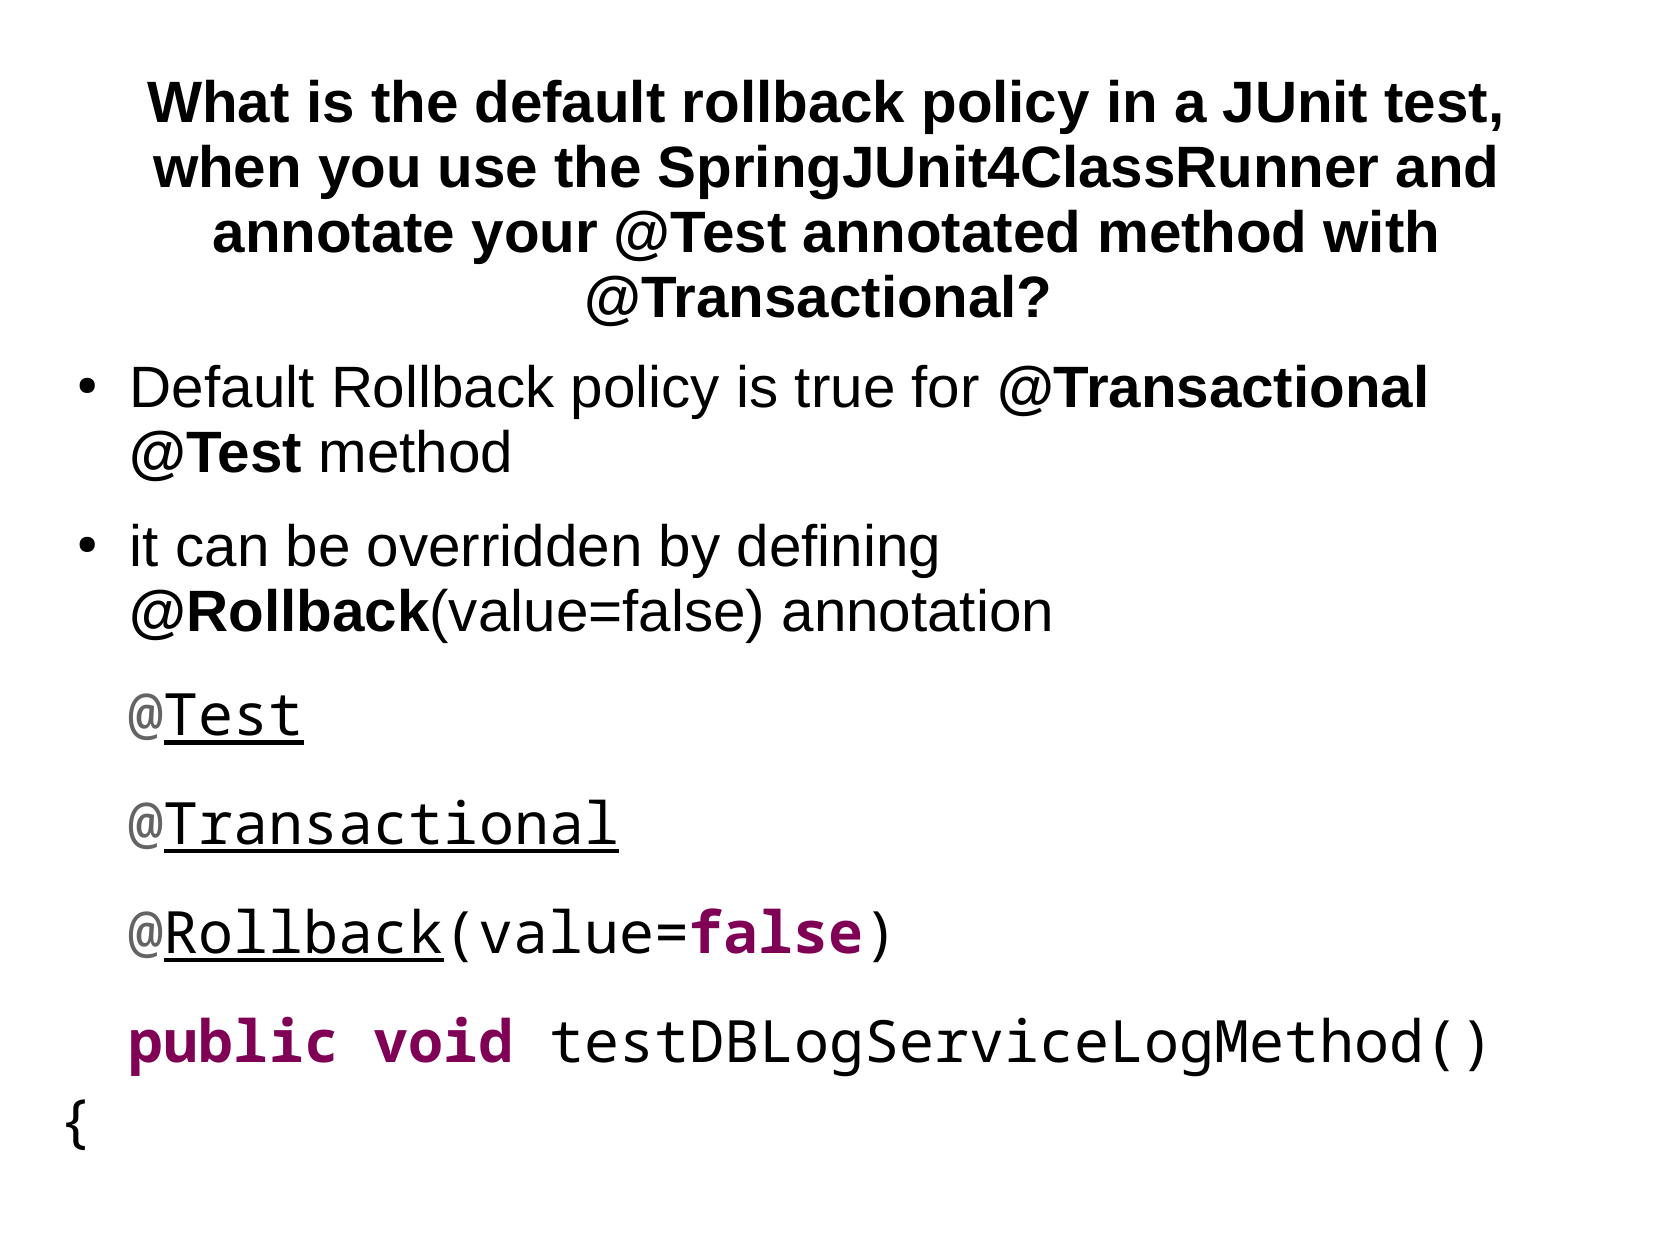

# What is the default rollback policy in a JUnit test, when you use the SpringJUnit4ClassRunner and annotate your @Test annotated method with @Transactional?
Default Rollback policy is true for @Transactional @Test method
it can be overridden by defining @Rollback(value=false) annotation
 @Test
 @Transactional
 @Rollback(value=false)
 public void testDBLogServiceLogMethod() {